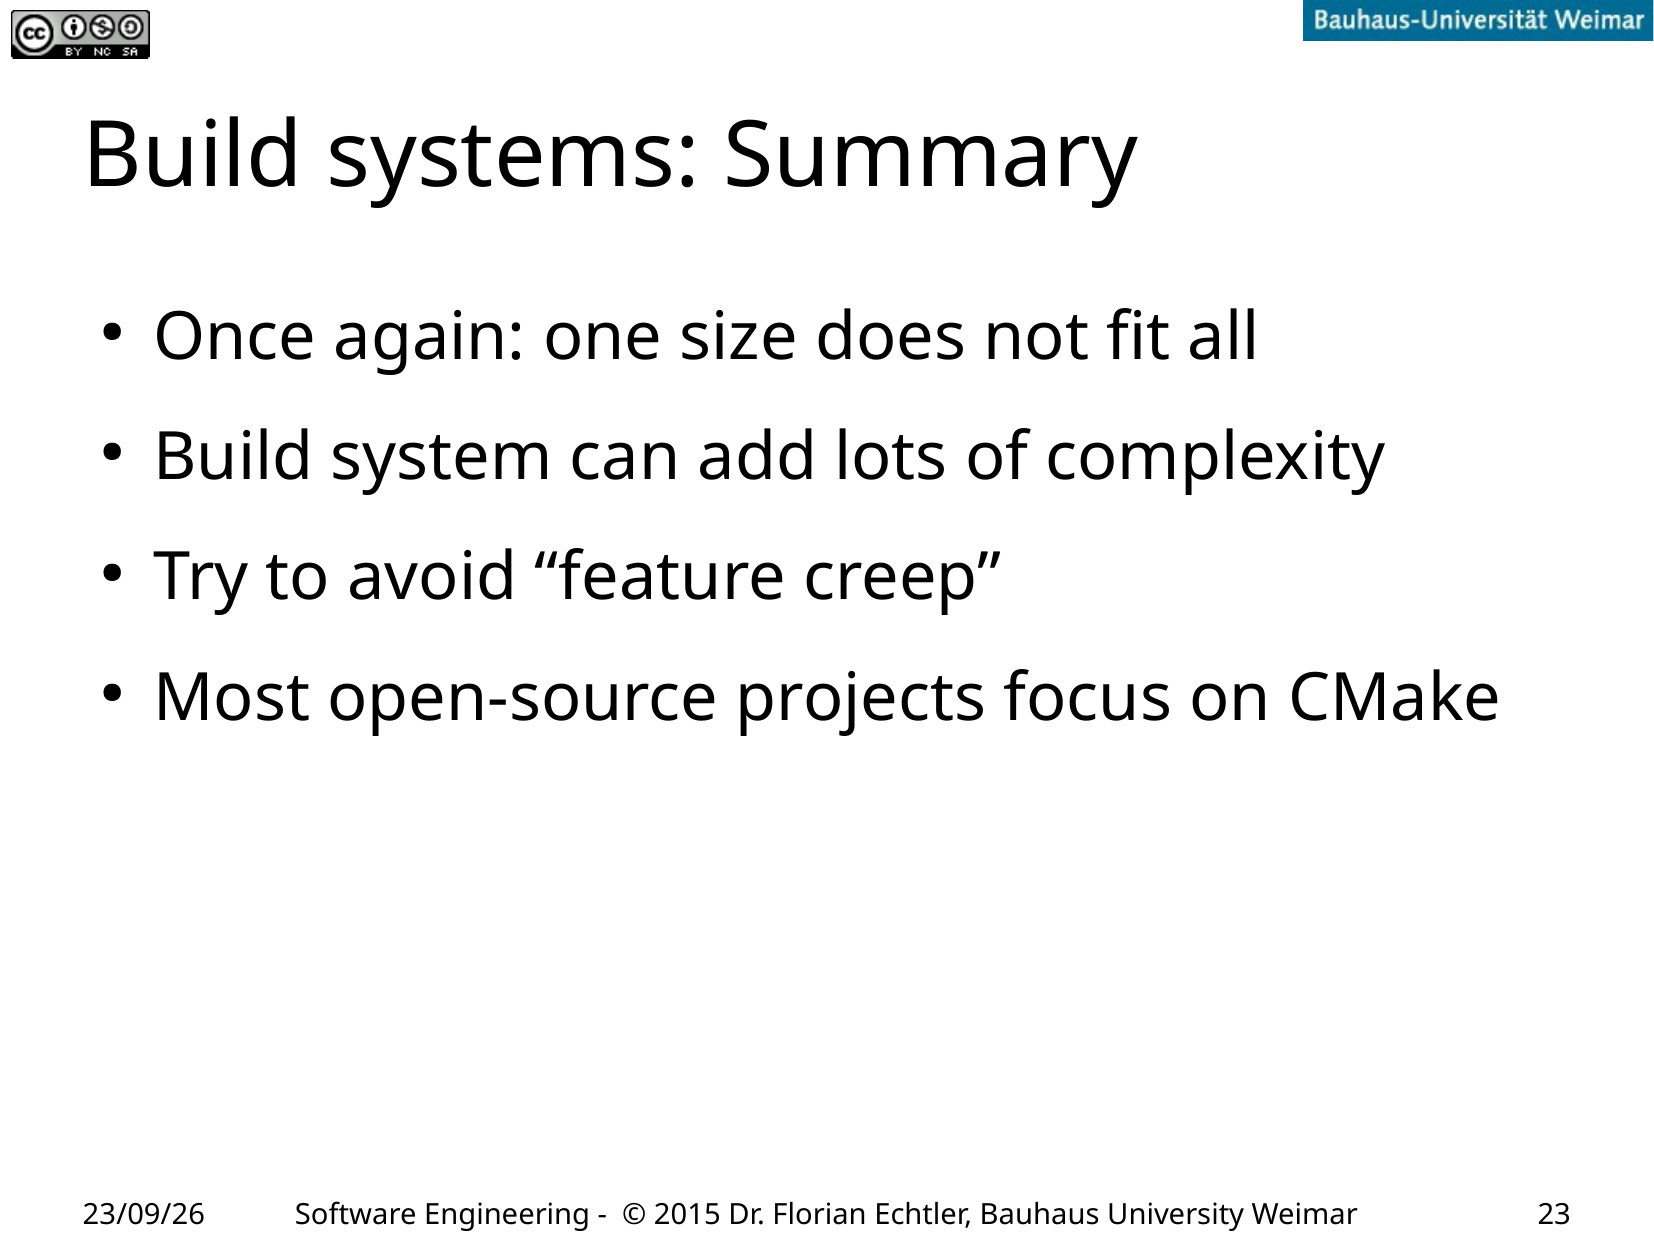

# Build systems: Summary
Once again: one size does not fit all
Build system can add lots of complexity
Try to avoid “feature creep”
Most open-source projects focus on CMake
Software Engineering - © 2015 Dr. Florian Echtler, Bauhaus University Weimar
23